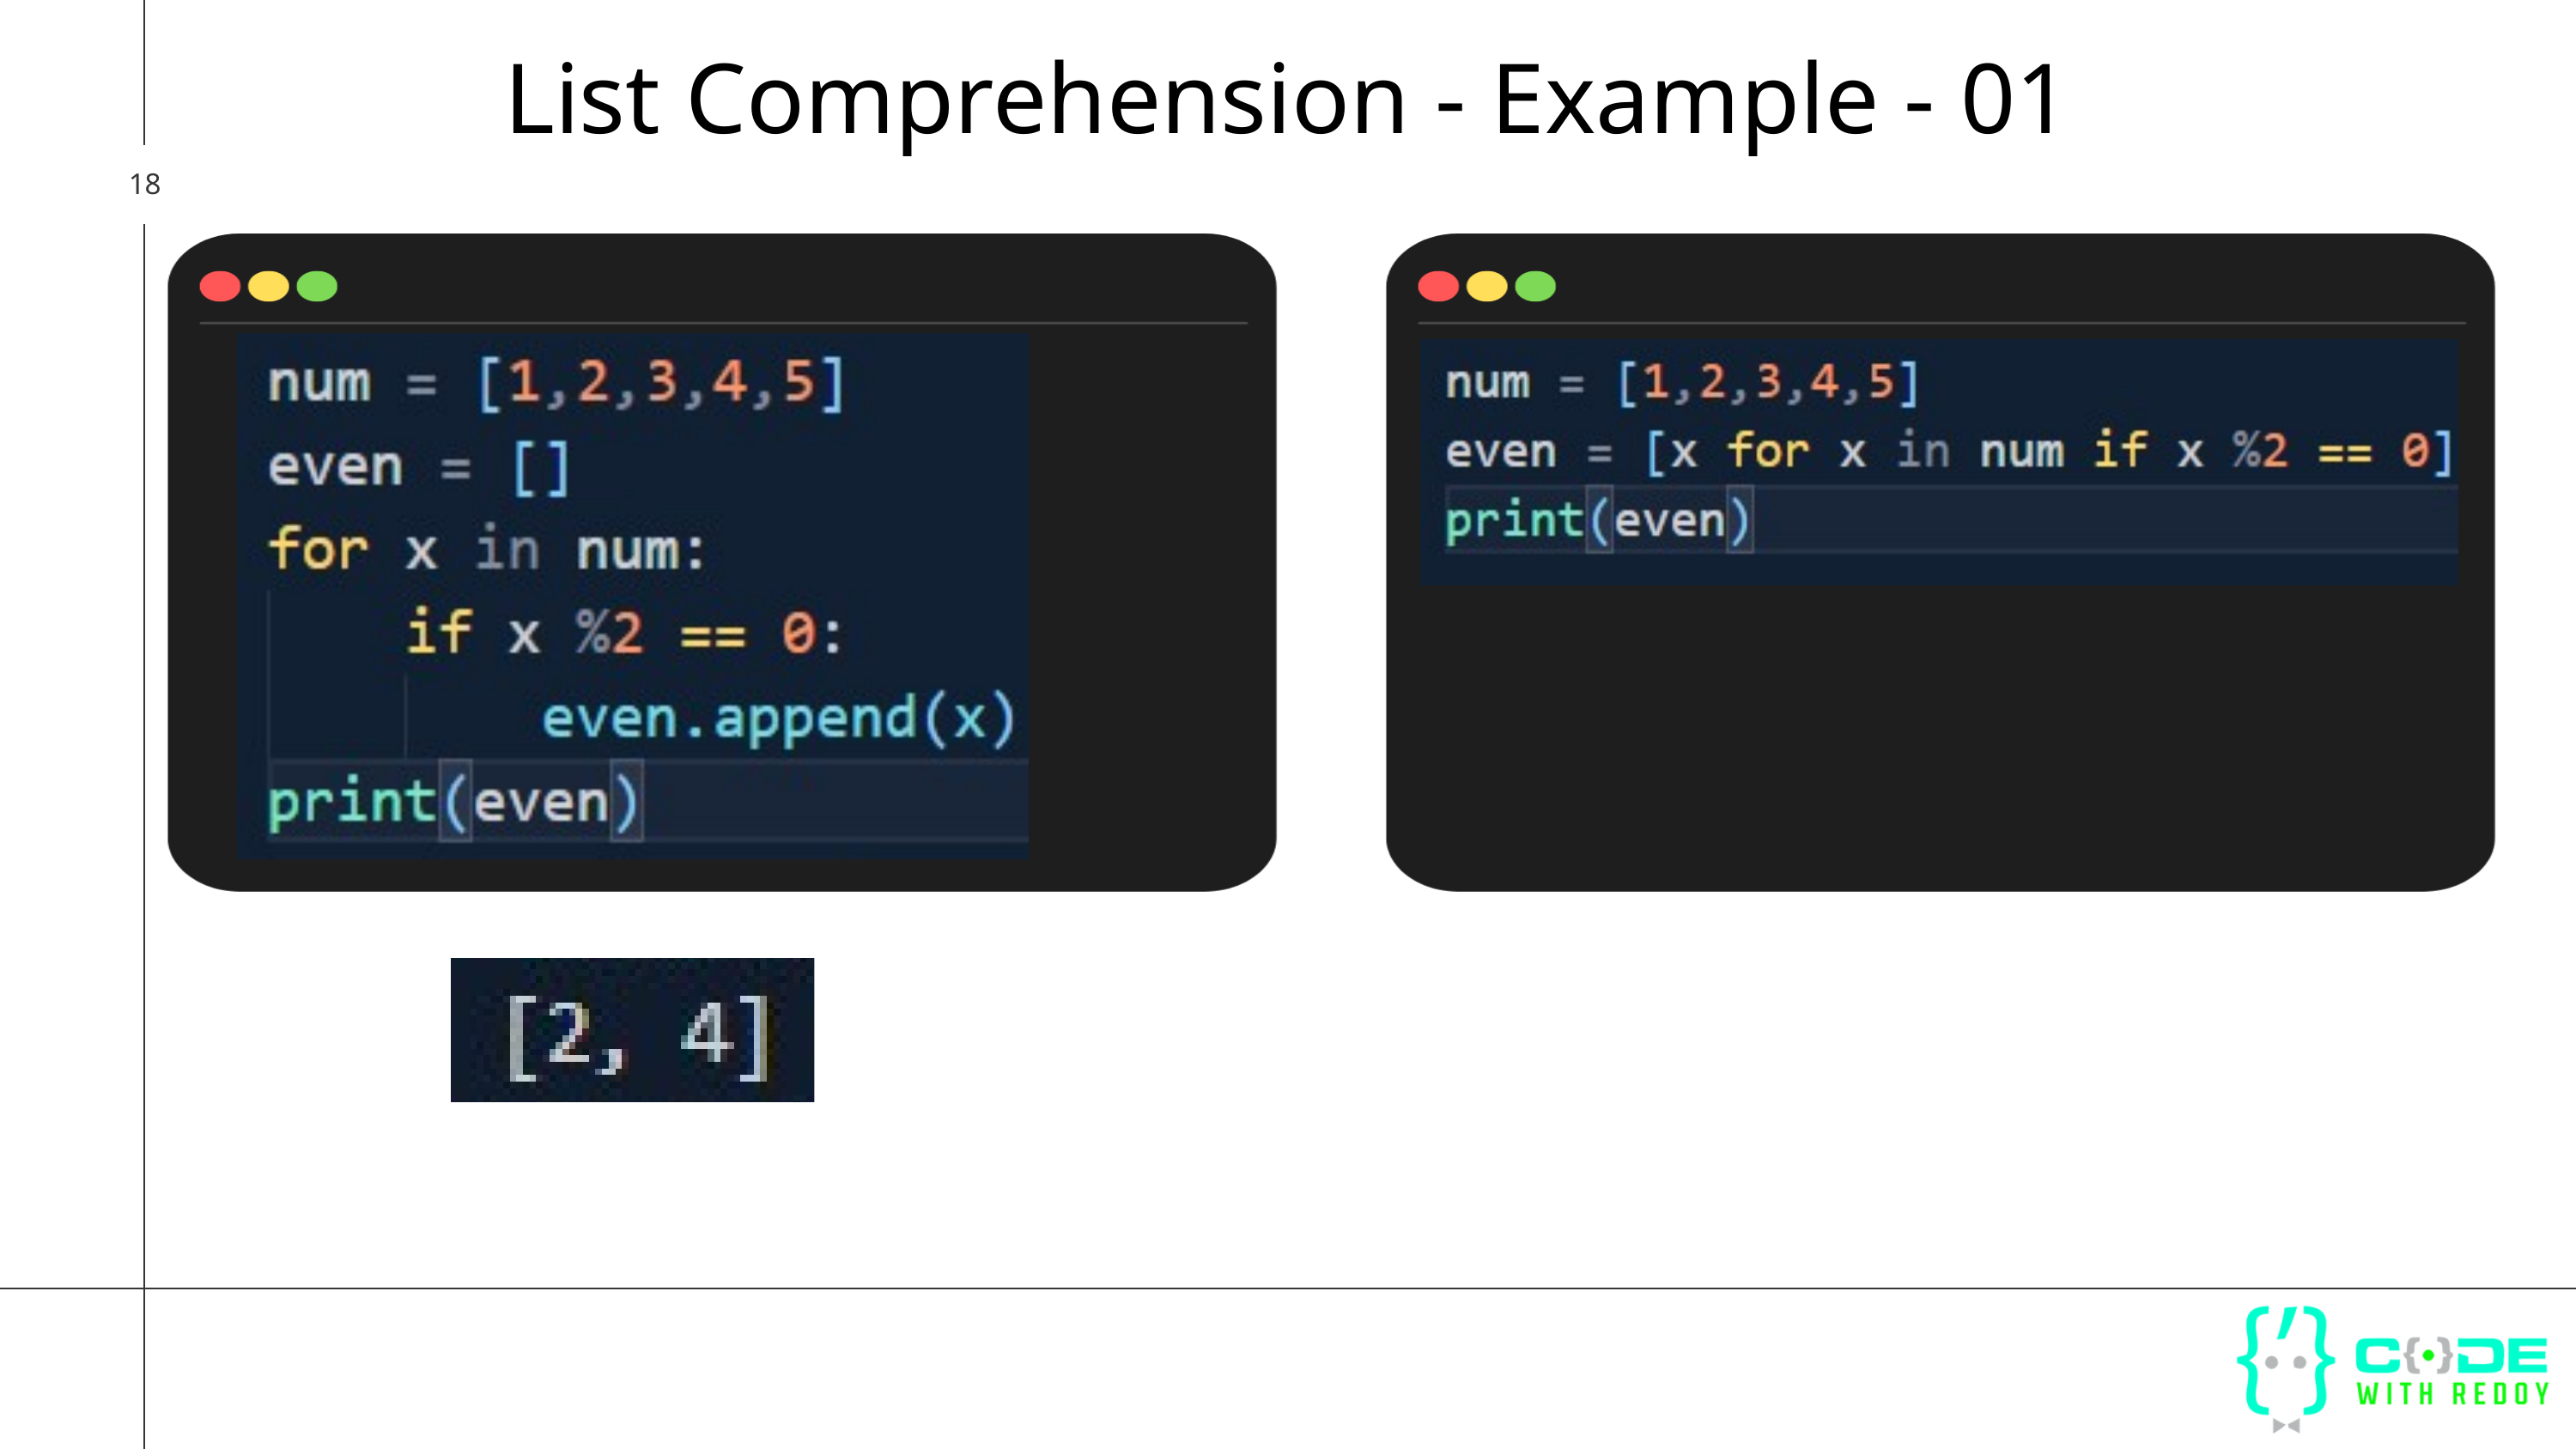

List Comprehension - Example - 01
18